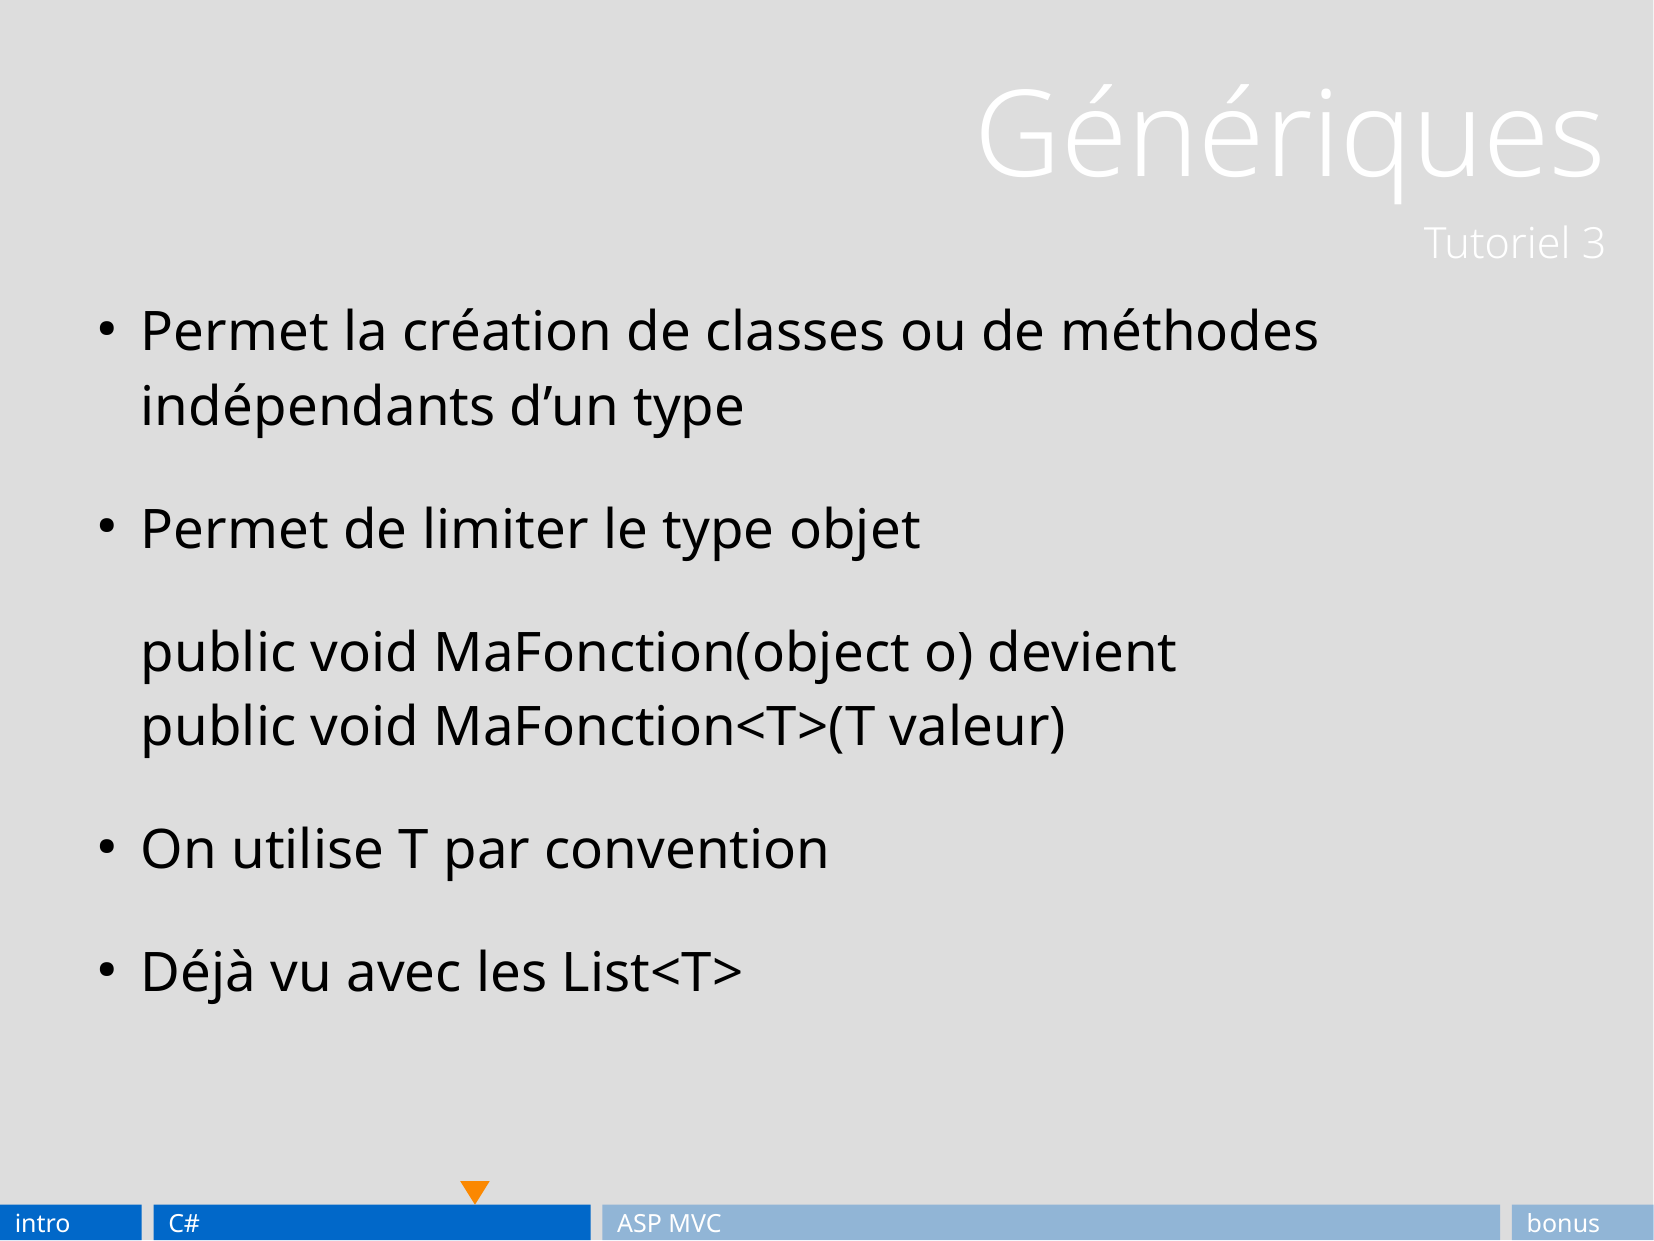

# Génériques
Tutoriel 3
Permet la création de classes ou de méthodes indépendants d’un type
Permet de limiter le type objet
public void MaFonction(object o) devient
public void MaFonction<T>(T valeur)
On utilise T par convention
Déjà vu avec les List<T>
intro
C#
ASP MVC
bonus